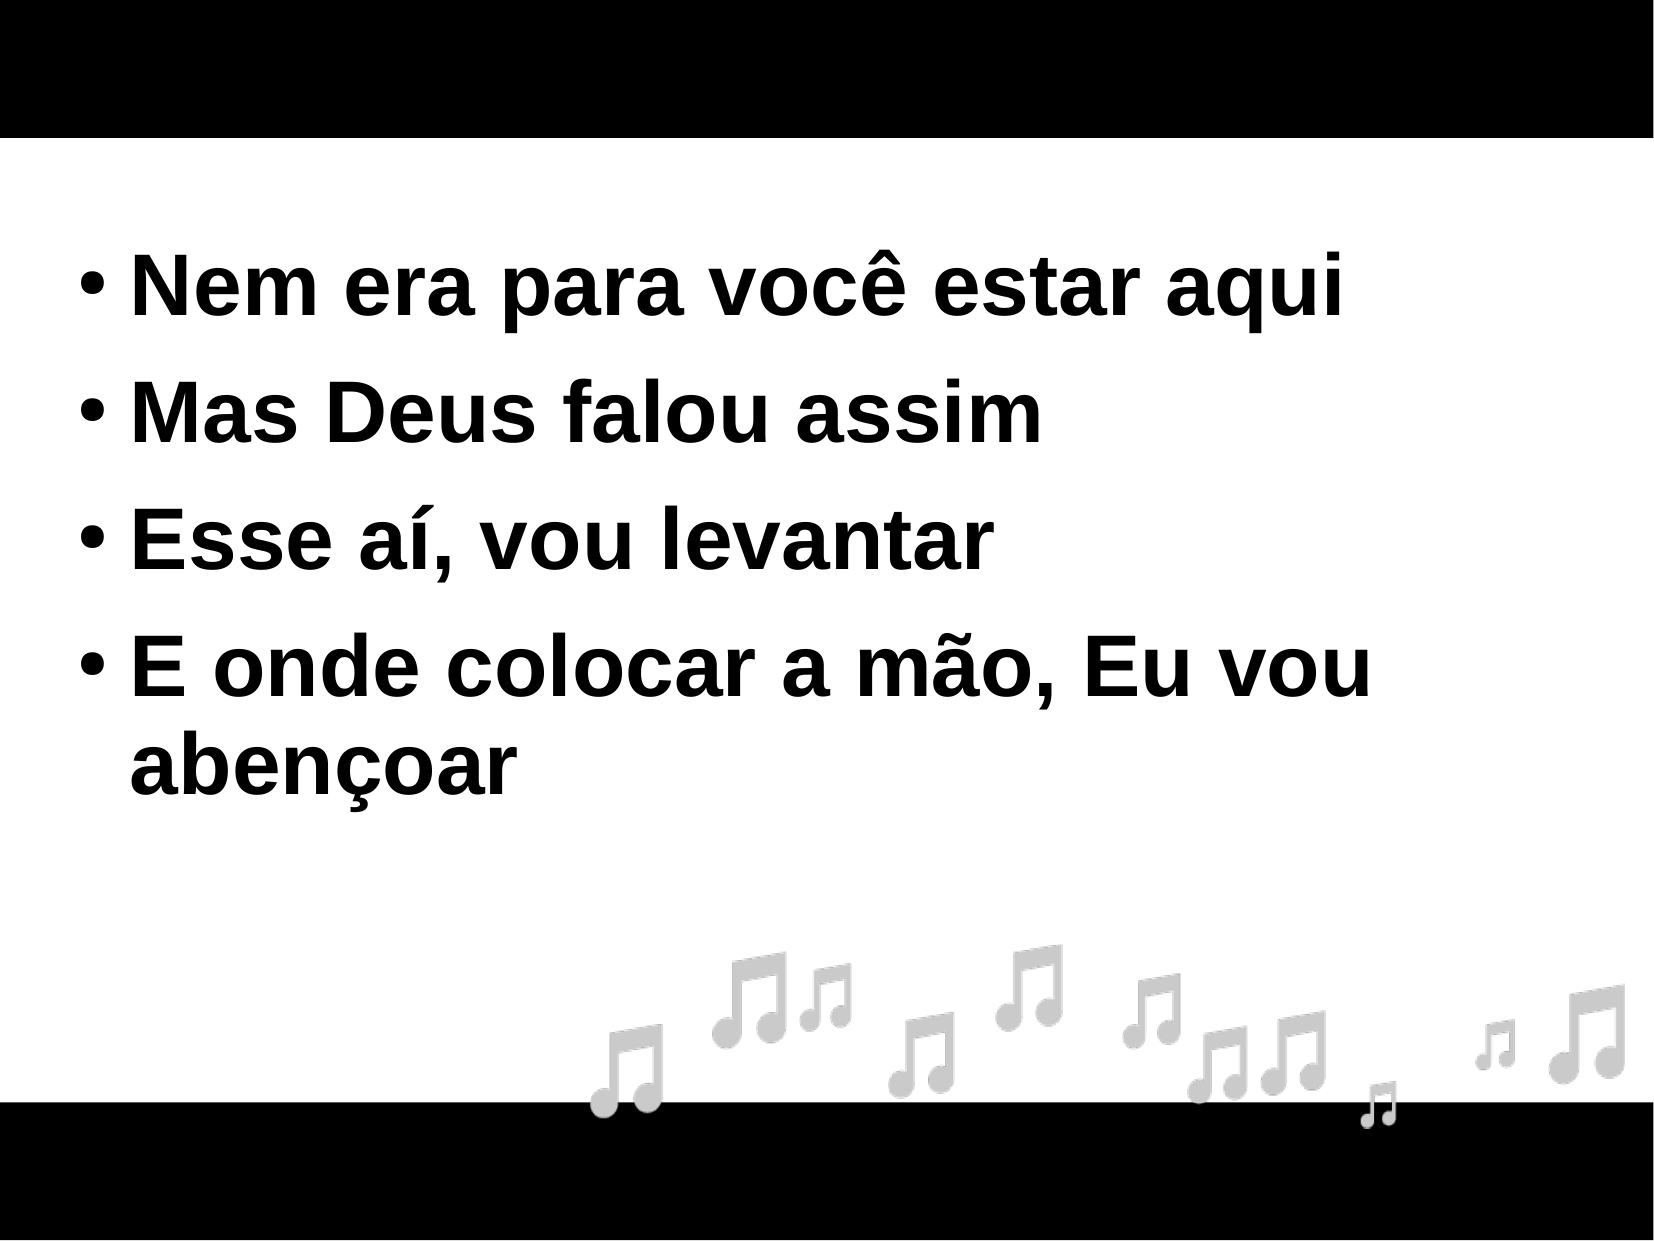

# Nem era para você estar aqui
Mas Deus falou assim
Esse aí, vou levantar
E onde colocar a mão, Eu vou abençoar